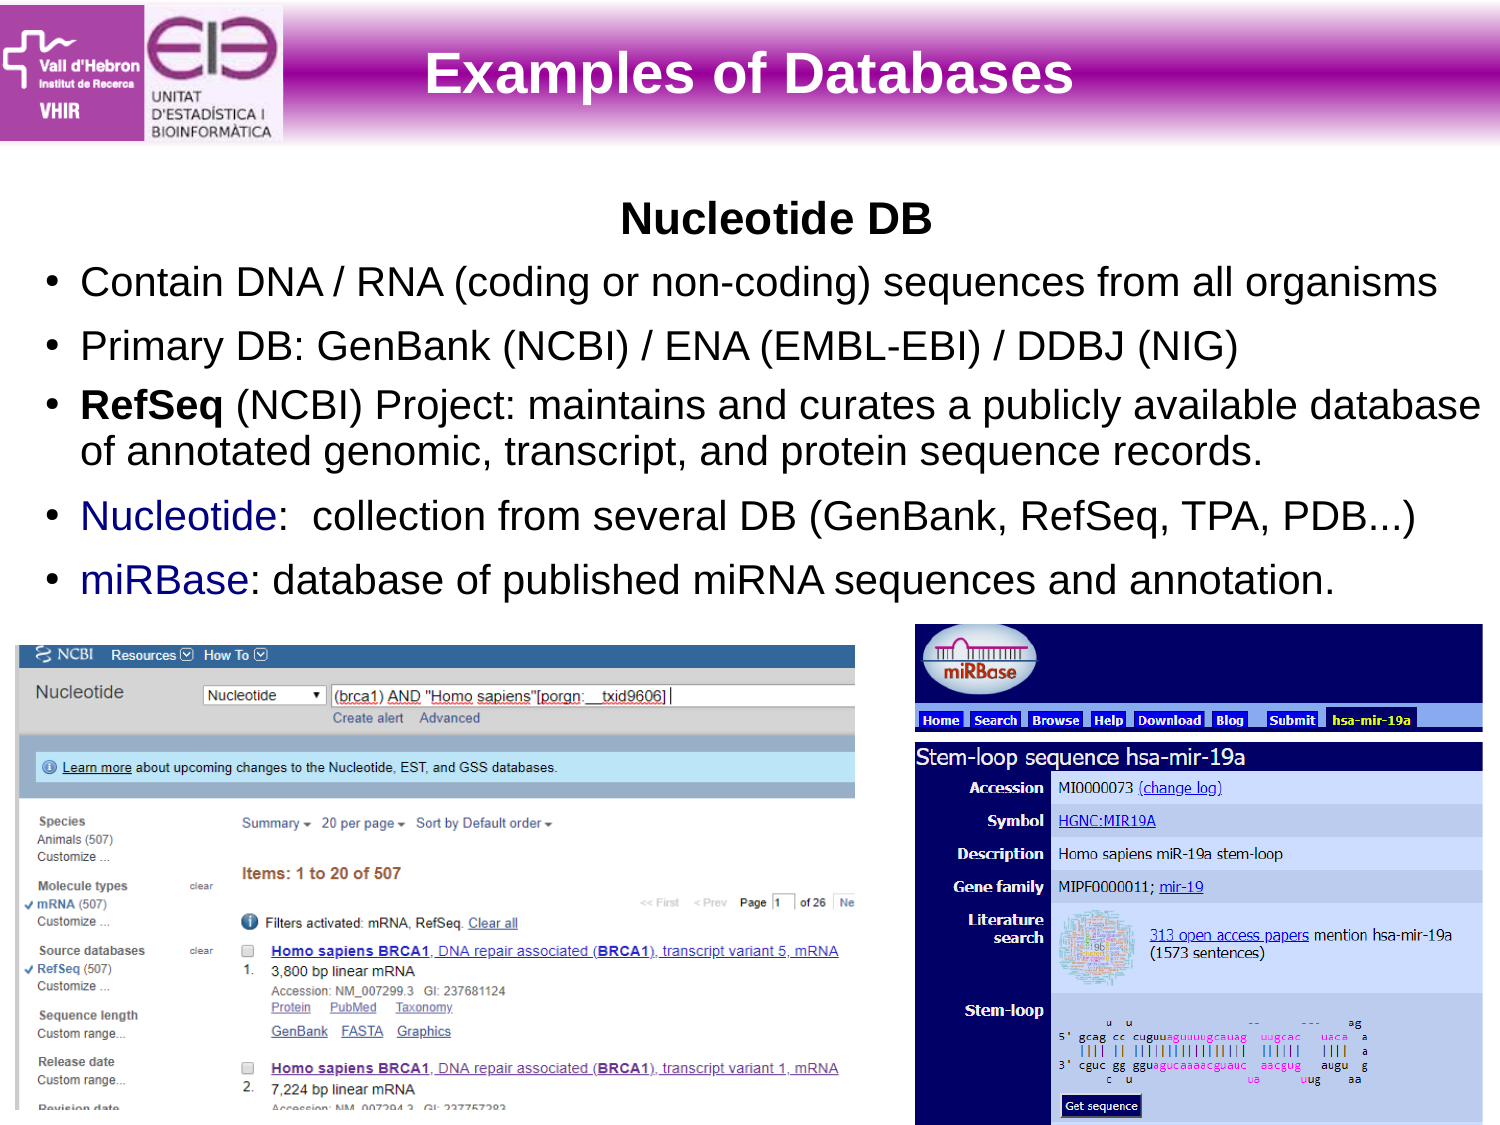

Examples of Databases
Nucleotide DB
Contain DNA / RNA (coding or non-coding) sequences from all organisms
Primary DB: GenBank (NCBI) / ENA (EMBL-EBI) / DDBJ (NIG)
RefSeq (NCBI) Project: maintains and curates a publicly available database of annotated genomic, transcript, and protein sequence records.
Nucleotide: collection from several DB (GenBank, RefSeq, TPA, PDB...)
miRBase: database of published miRNA sequences and annotation.